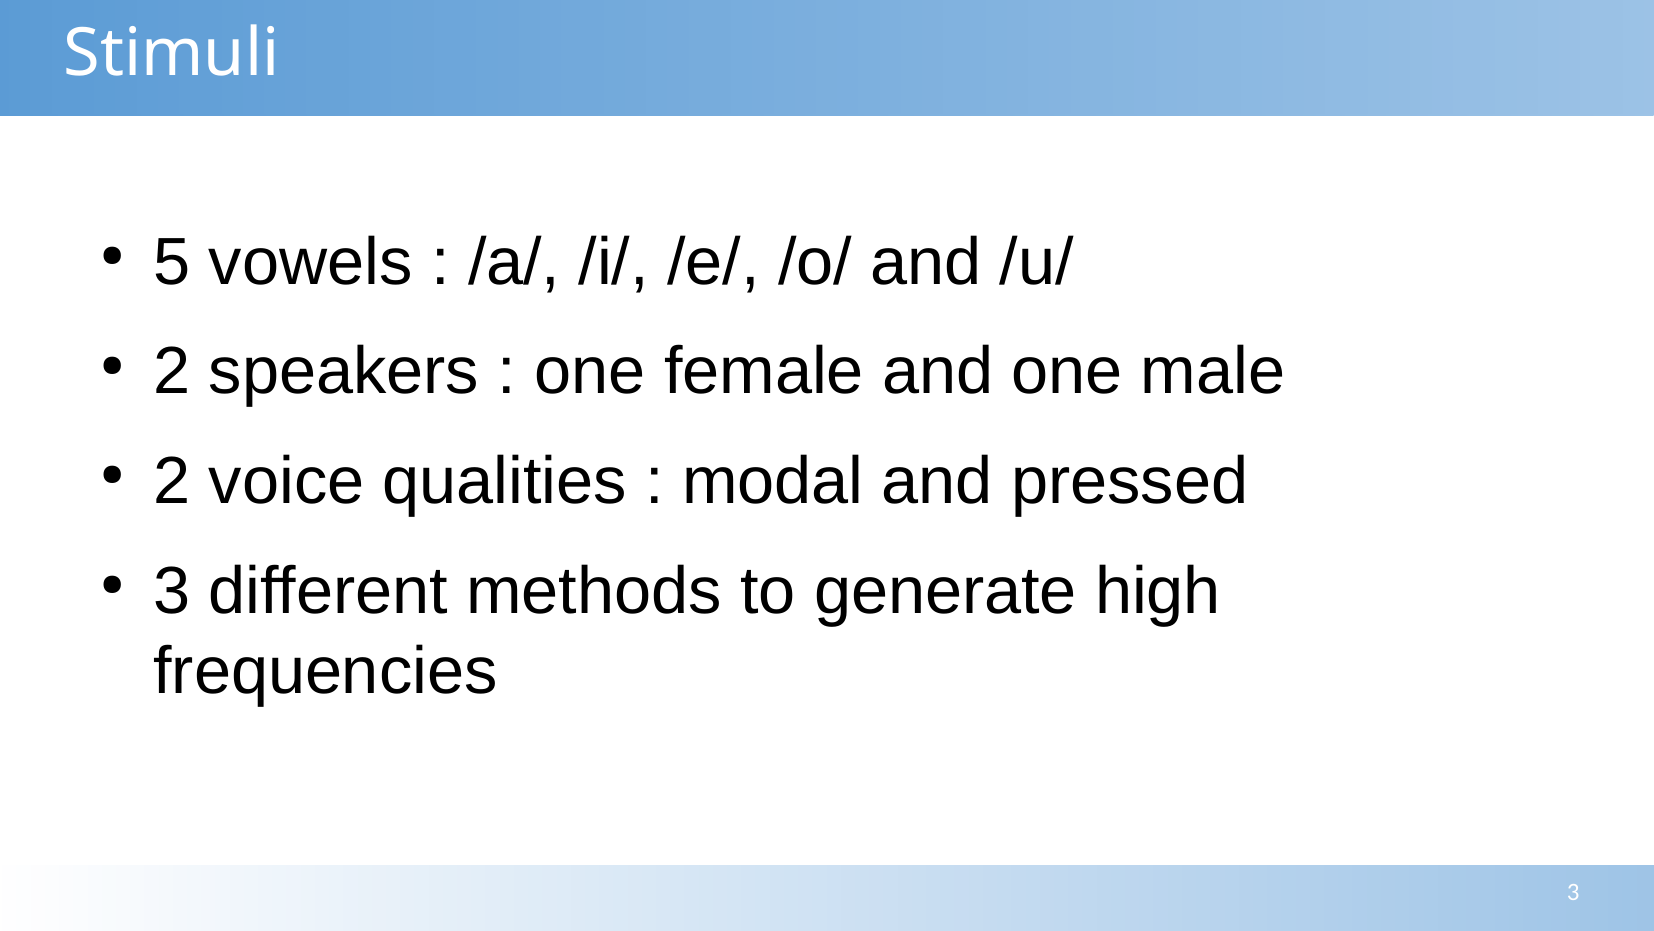

# Stimuli
5 vowels : /a/, /i/, /e/, /o/ and /u/
2 speakers : one female and one male
2 voice qualities : modal and pressed
3 different methods to generate high frequencies